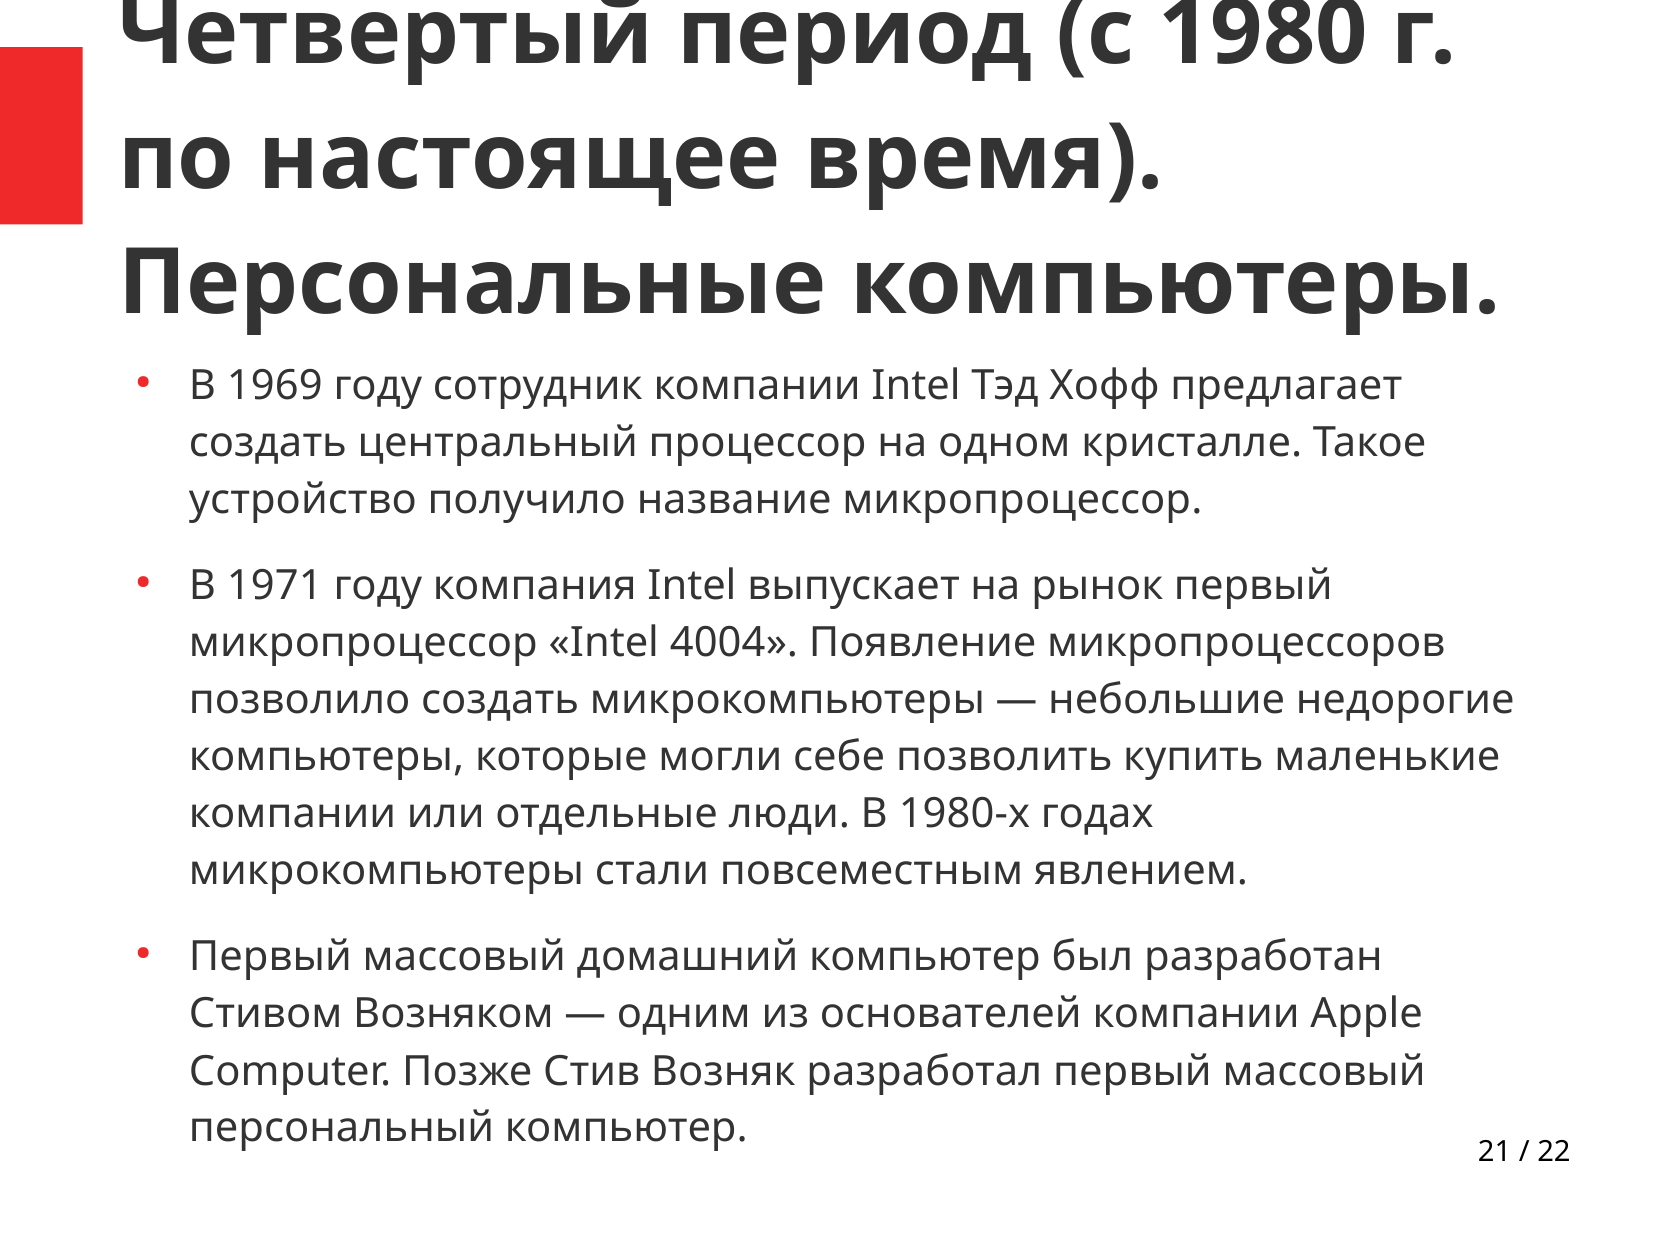

# Четвертый период (с 1980 г. по настоящее время). Персональные компьютеры.
В 1969 году сотрудник компании Intel Тэд Хофф предлагает создать центральный процессор на одном кристалле. Такое устройство получило название микропроцессор.
В 1971 году компания Intel выпускает на рынок первый микропроцессор «Intel 4004». Появление микропроцессоров позволило создать микрокомпьютеры — небольшие недорогие компьютеры, которые могли себе позволить купить маленькие компании или отдельные люди. В 1980-х годах микрокомпьютеры стали повсеместным явлением.
Первый массовый домашний компьютер был разработан Стивом Возняком — одним из основателей компании Apple Computer. Позже Стив Возняк разработал первый массовый персональный компьютер.
21